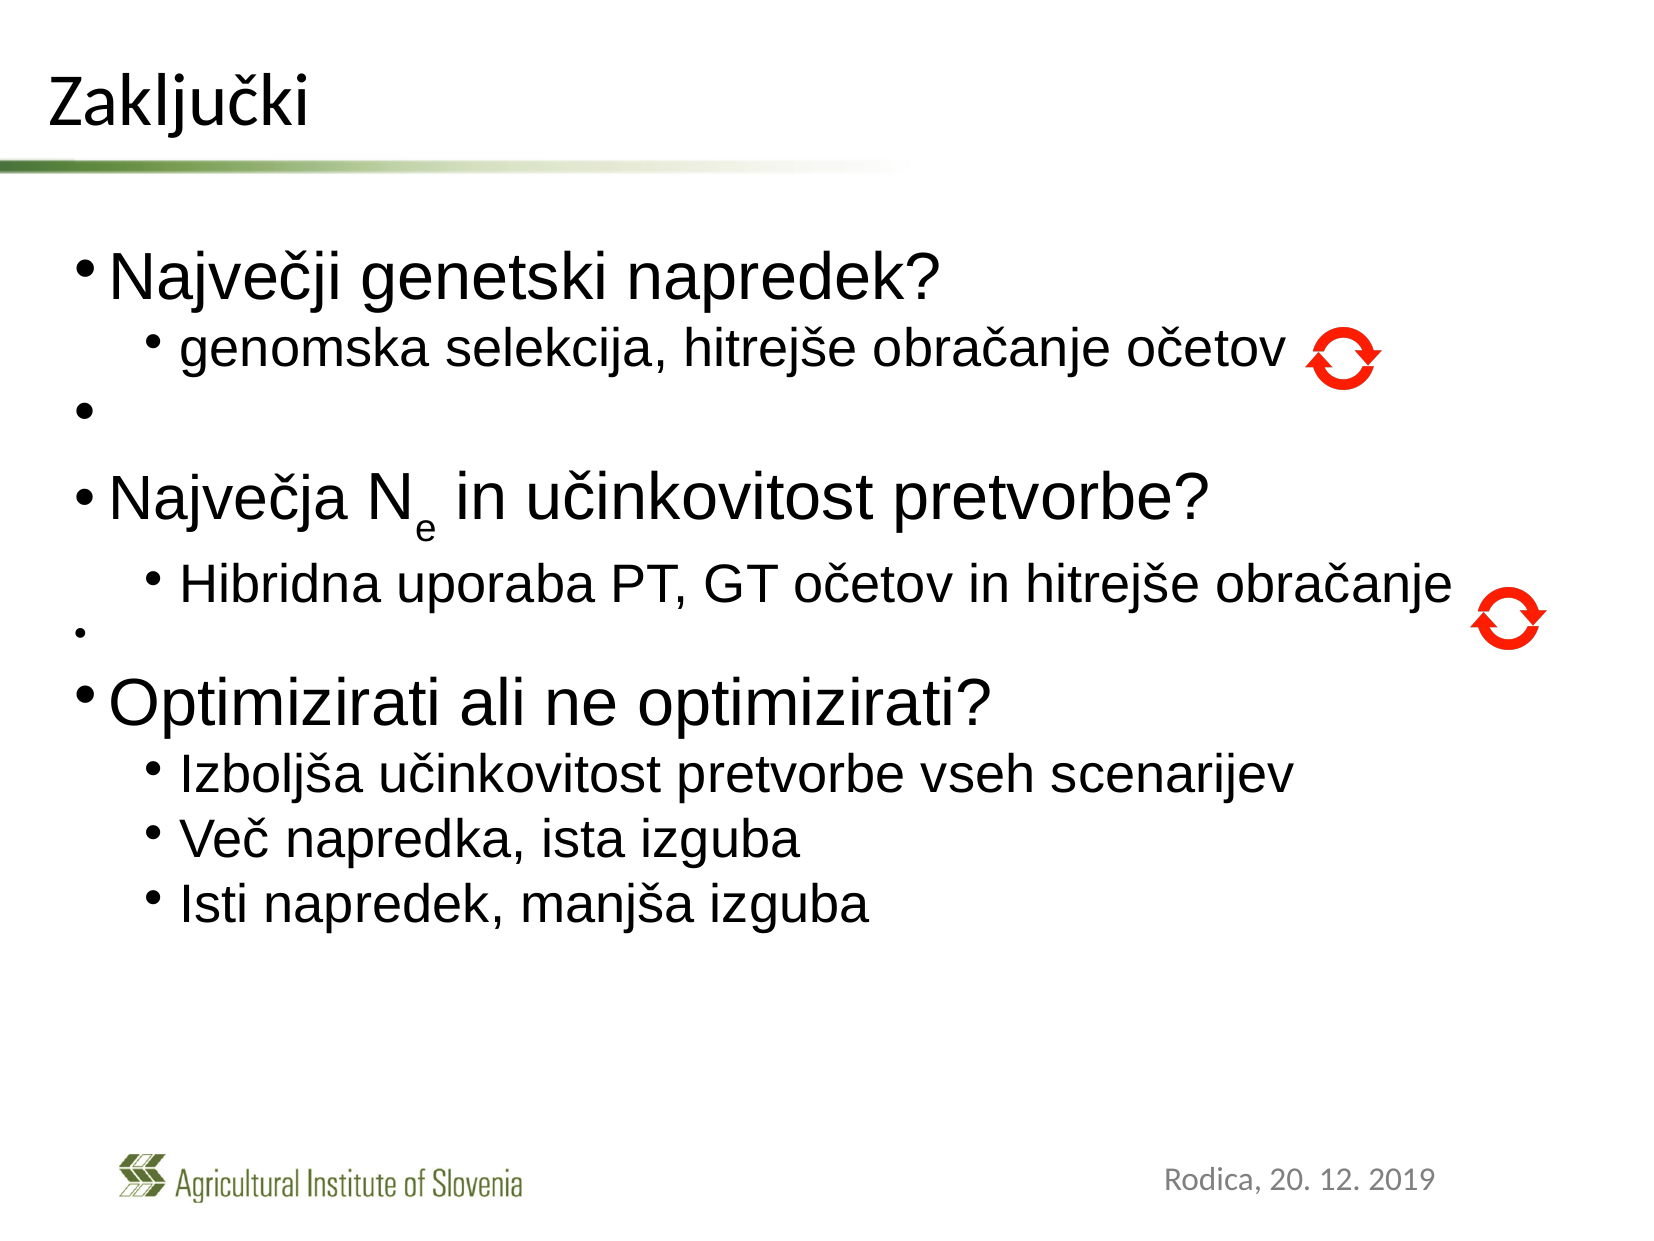

Zaključki
Največji genetski napredek?
genomska selekcija, hitrejše obračanje očetov
Največja Ne in učinkovitost pretvorbe?
Hibridna uporaba PT, GT očetov in hitrejše obračanje
Optimizirati ali ne optimizirati?
Izboljša učinkovitost pretvorbe vseh scenarijev
Več napredka, ista izguba
Isti napredek, manjša izguba